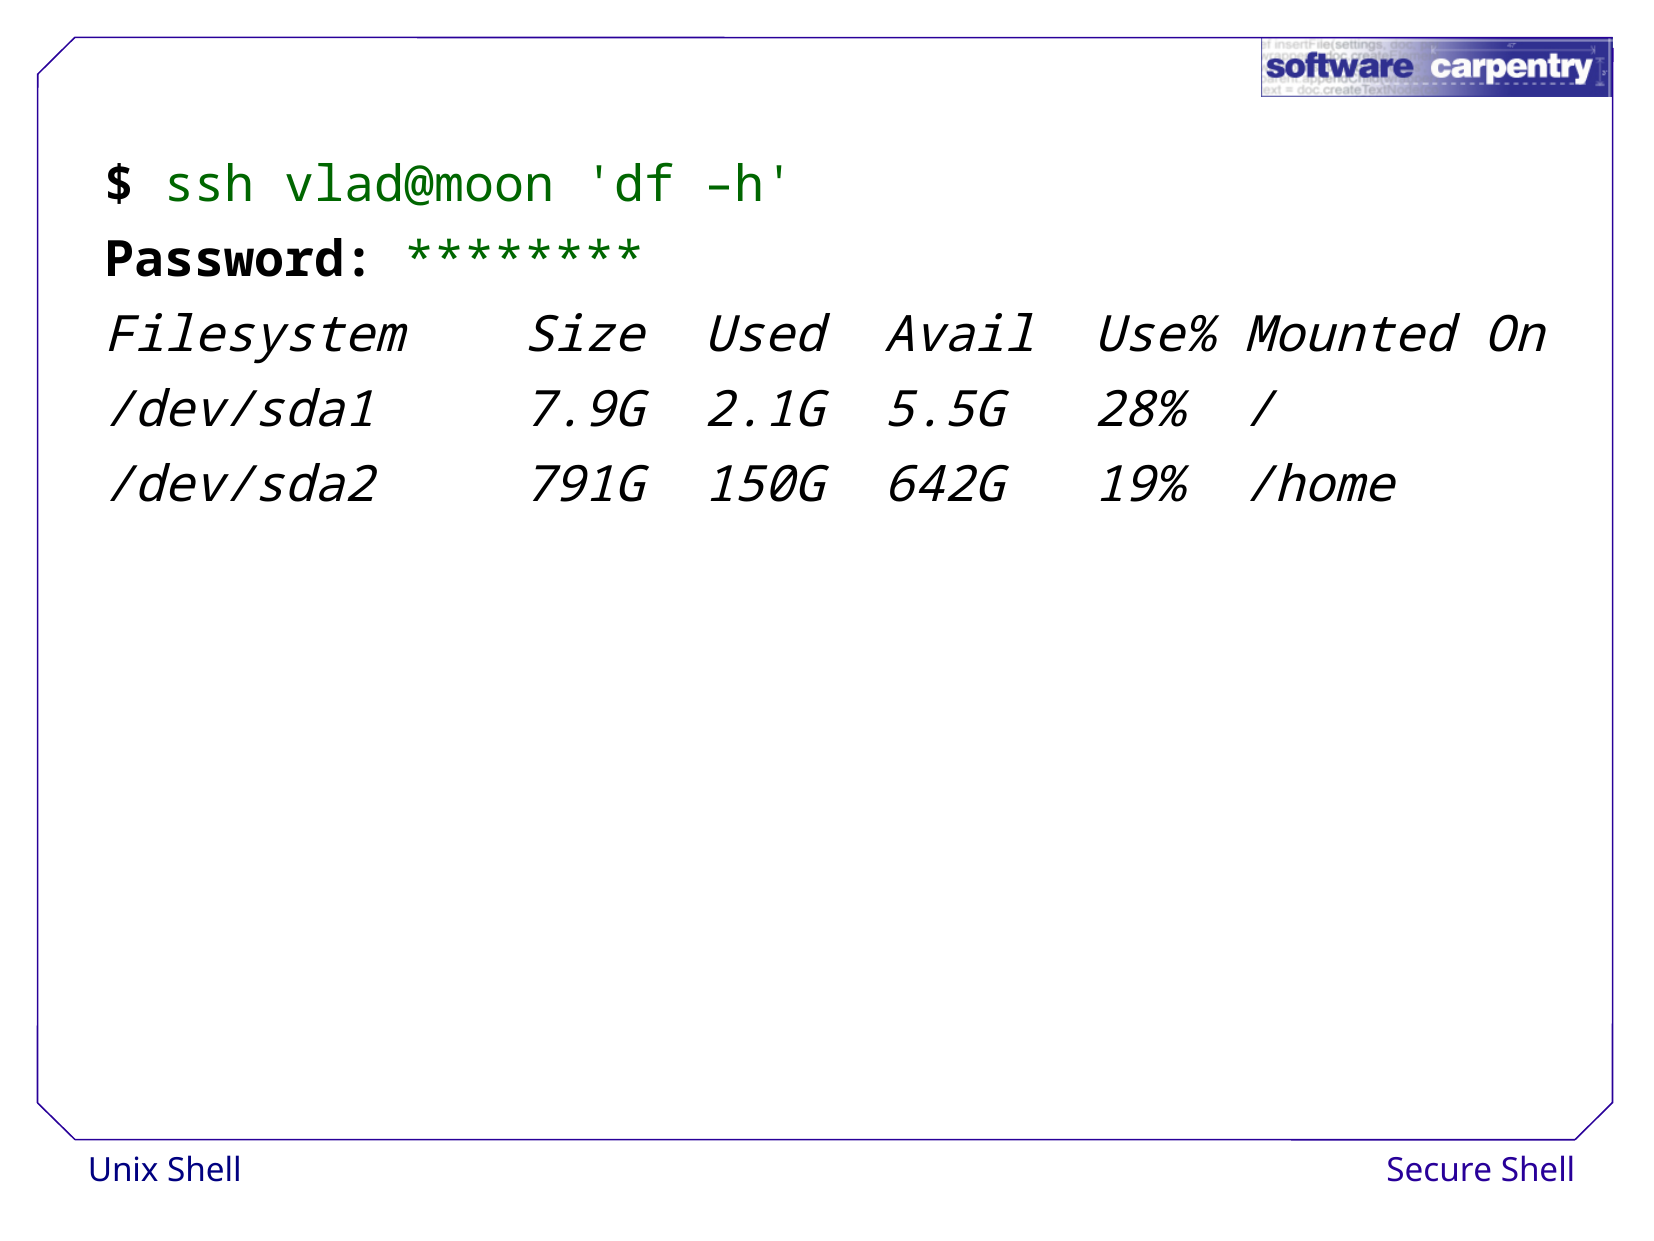

$ ssh vlad@moon 'df –h'
Password: ********
Filesystem Size Used Avail Use% Mounted On
/dev/sda1 7.9G 2.1G 5.5G 28% /
/dev/sda2 791G 150G 642G 19% /home